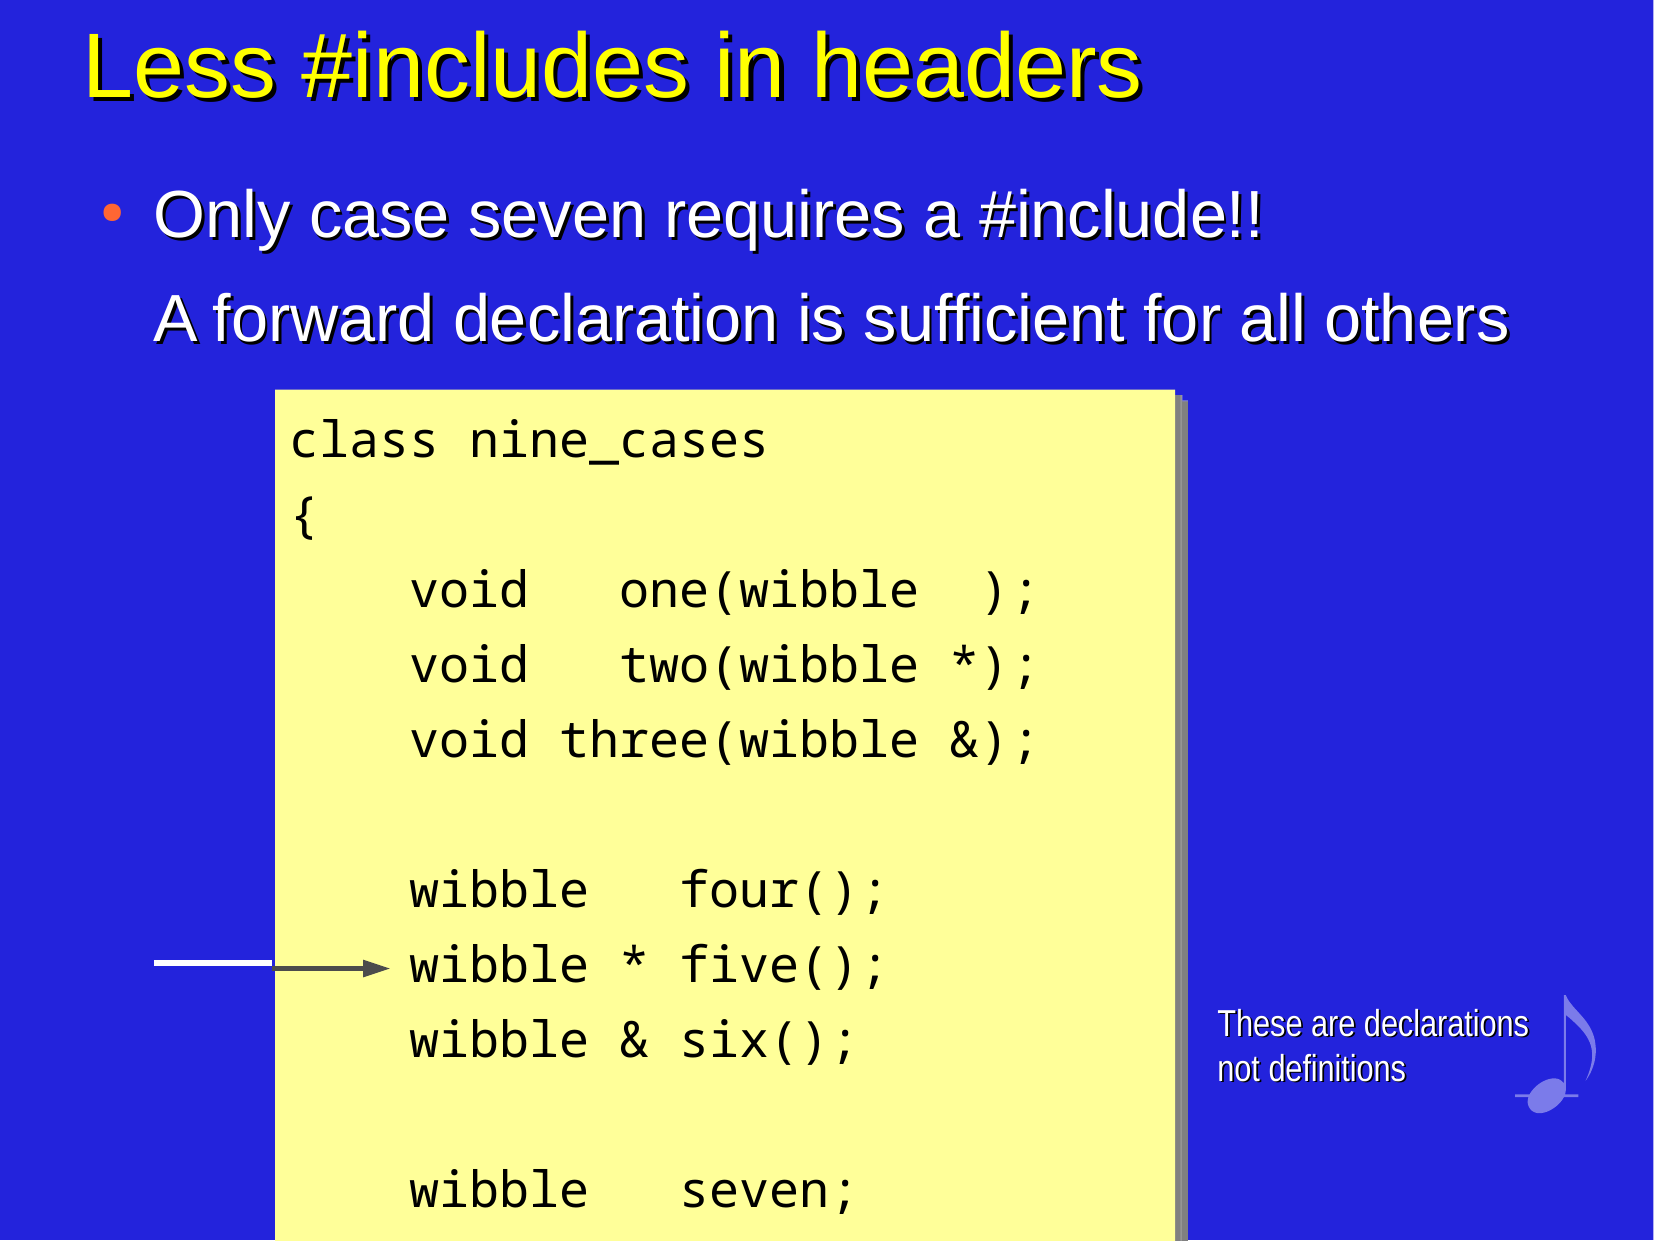

# Less #includes in headers
Only case seven requires a #include!!
A forward declaration is sufficient for all others
class nine_cases
{
 void one(wibble );
 void two(wibble *);
 void three(wibble &);
 wibble four();
 wibble * five();
 wibble & six();
 wibble seven;
 wibble * eight;
 wibble & nine;
};
These are declarations not definitions